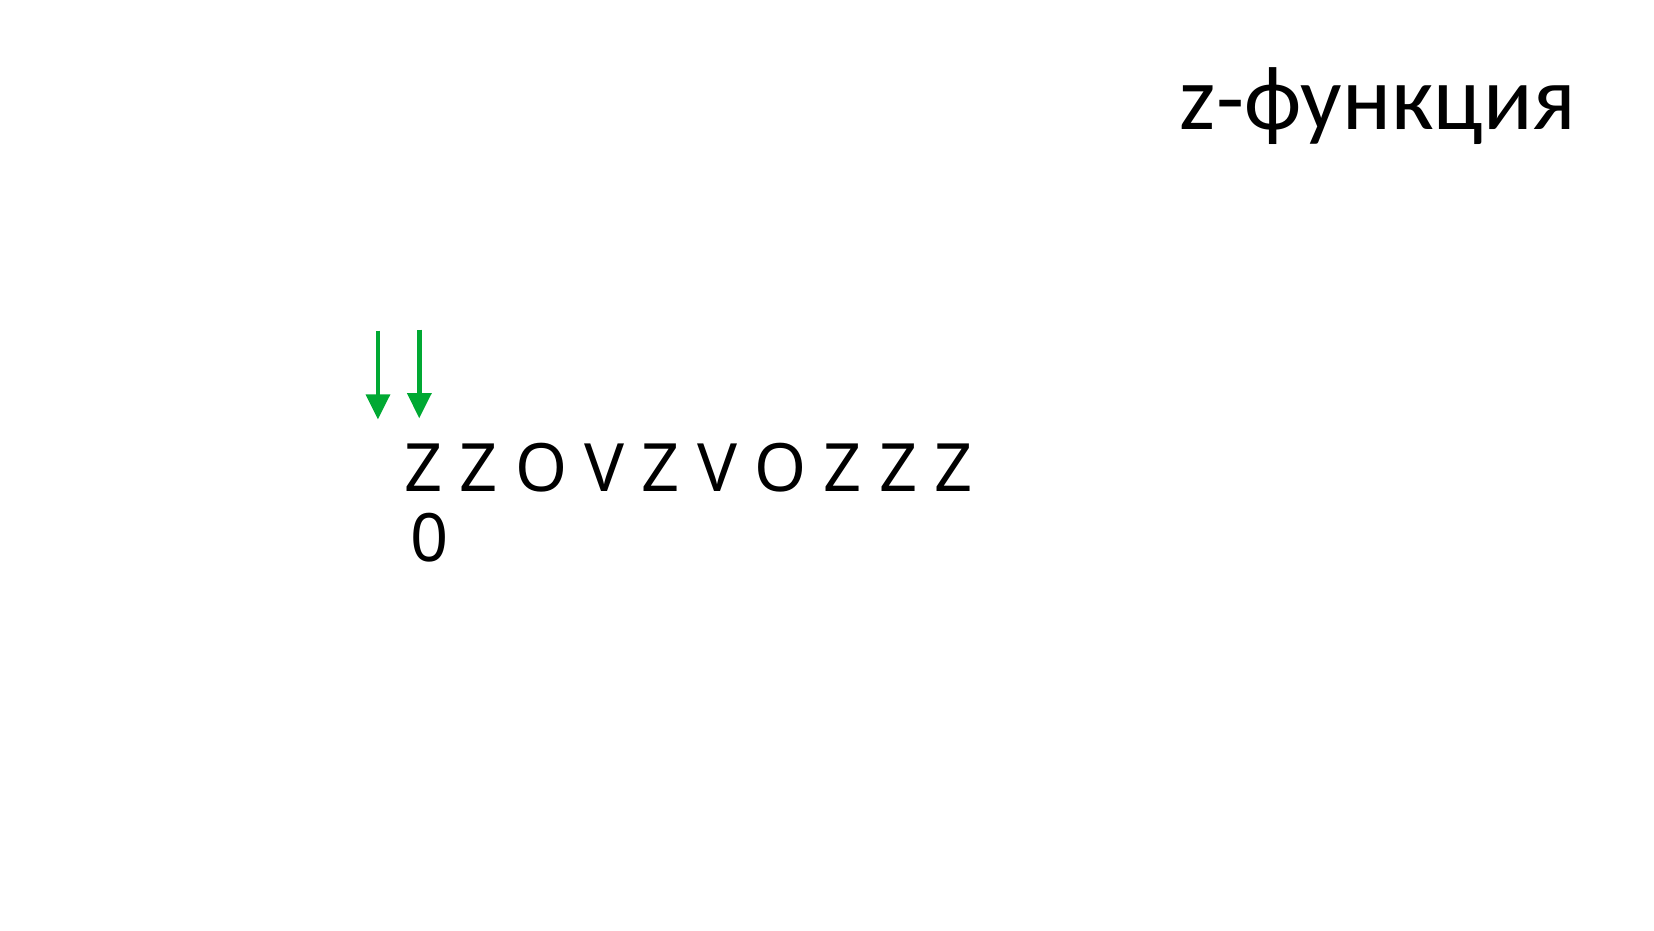

# z-функция
Z Z O V Z V O Z Z Z
0